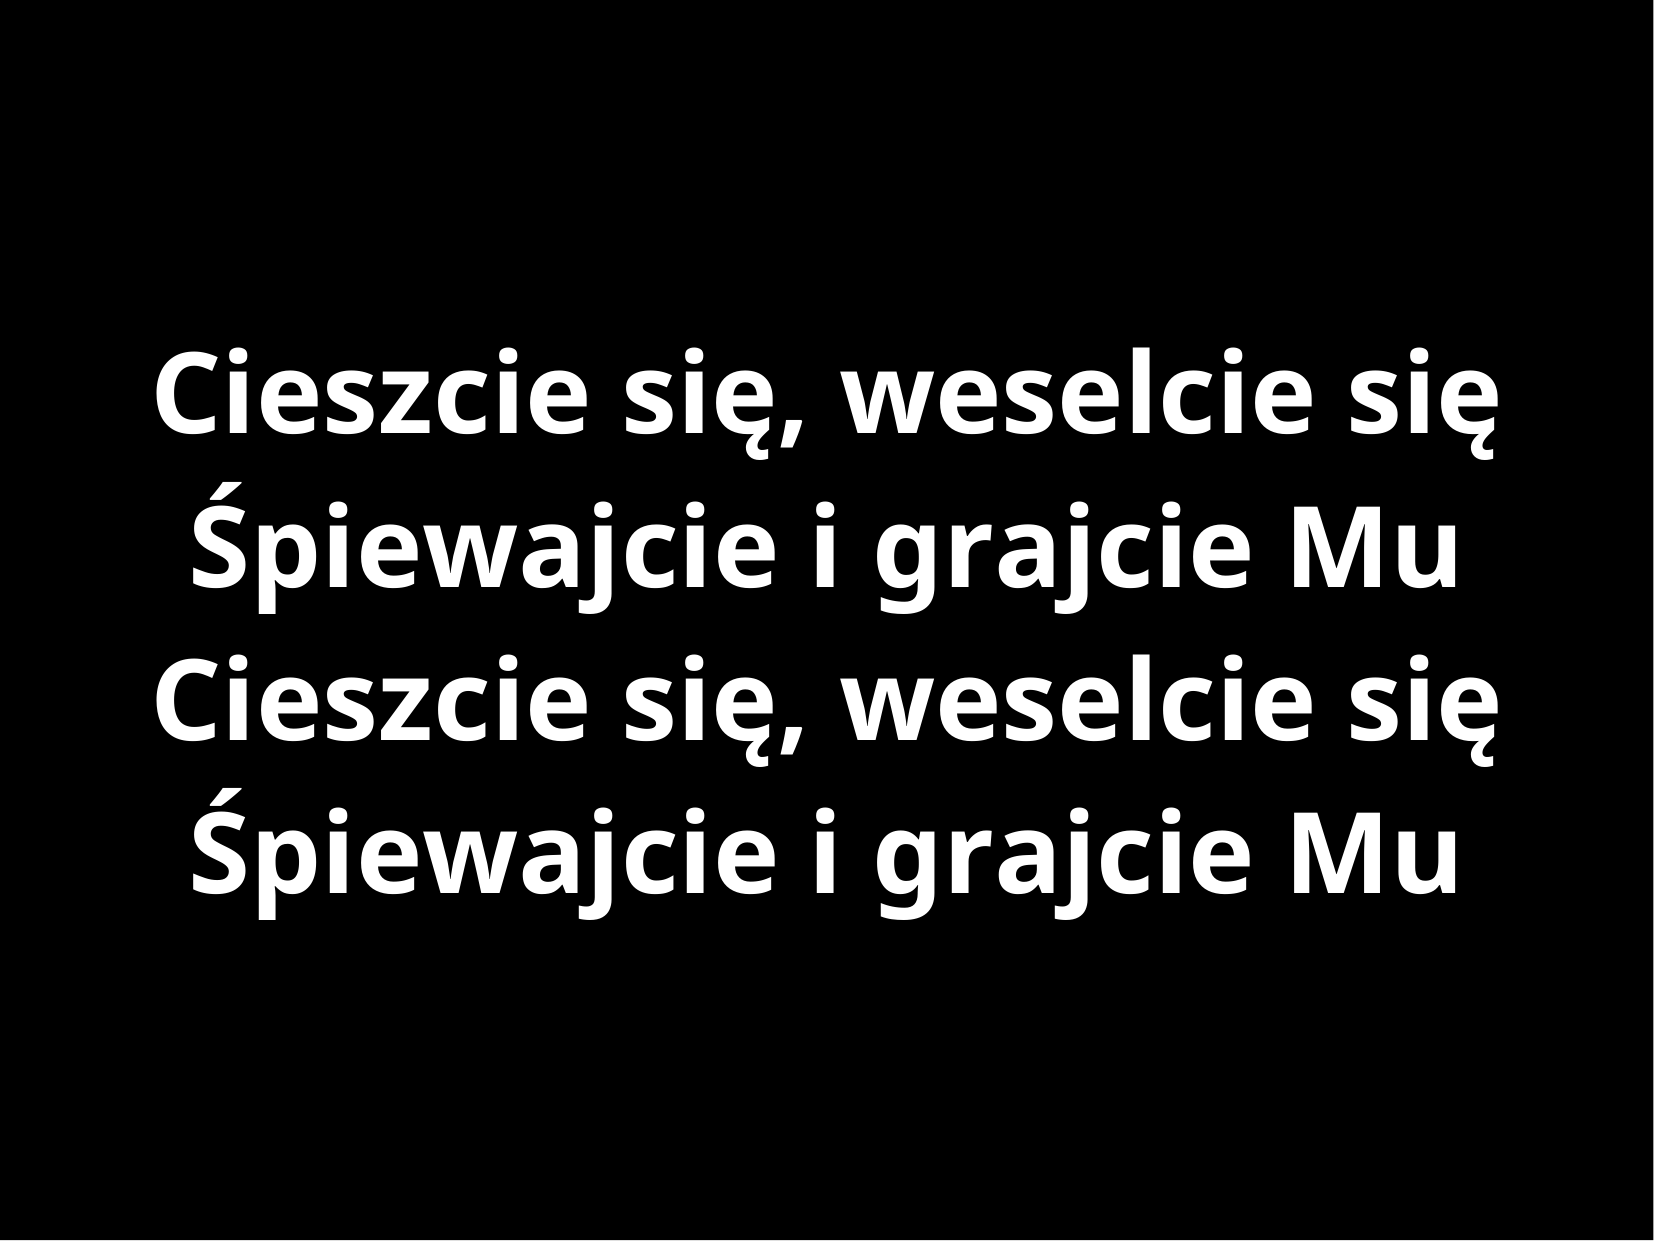

# Cieszcie się, weselcie się Śpiewajcie i grajcie Mu Cieszcie się, weselcie się Śpiewajcie i grajcie Mu